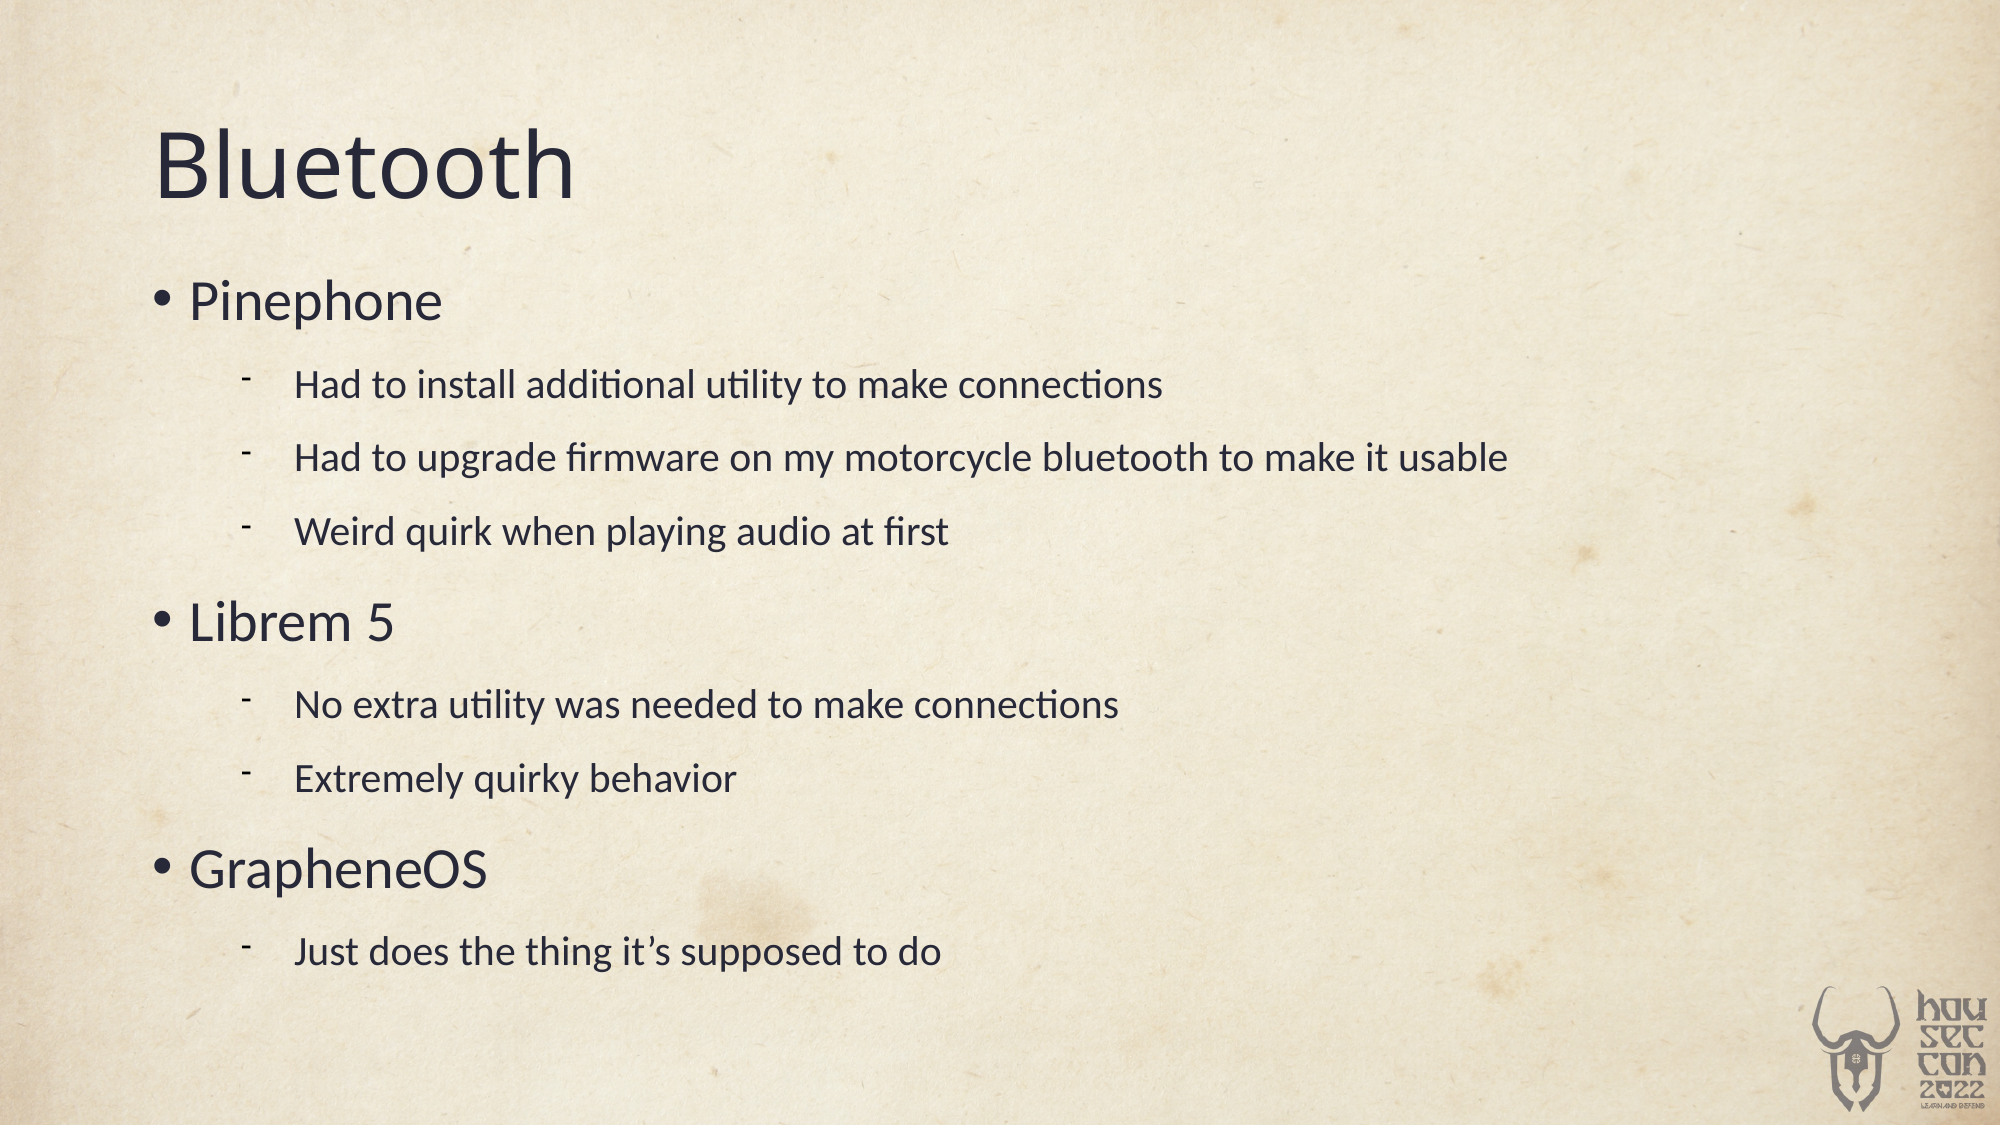

Bluetooth
Pinephone
Had to install additional utility to make connections
Had to upgrade firmware on my motorcycle bluetooth to make it usable
Weird quirk when playing audio at first
Librem 5
No extra utility was needed to make connections
Extremely quirky behavior
GrapheneOS
Just does the thing it’s supposed to do